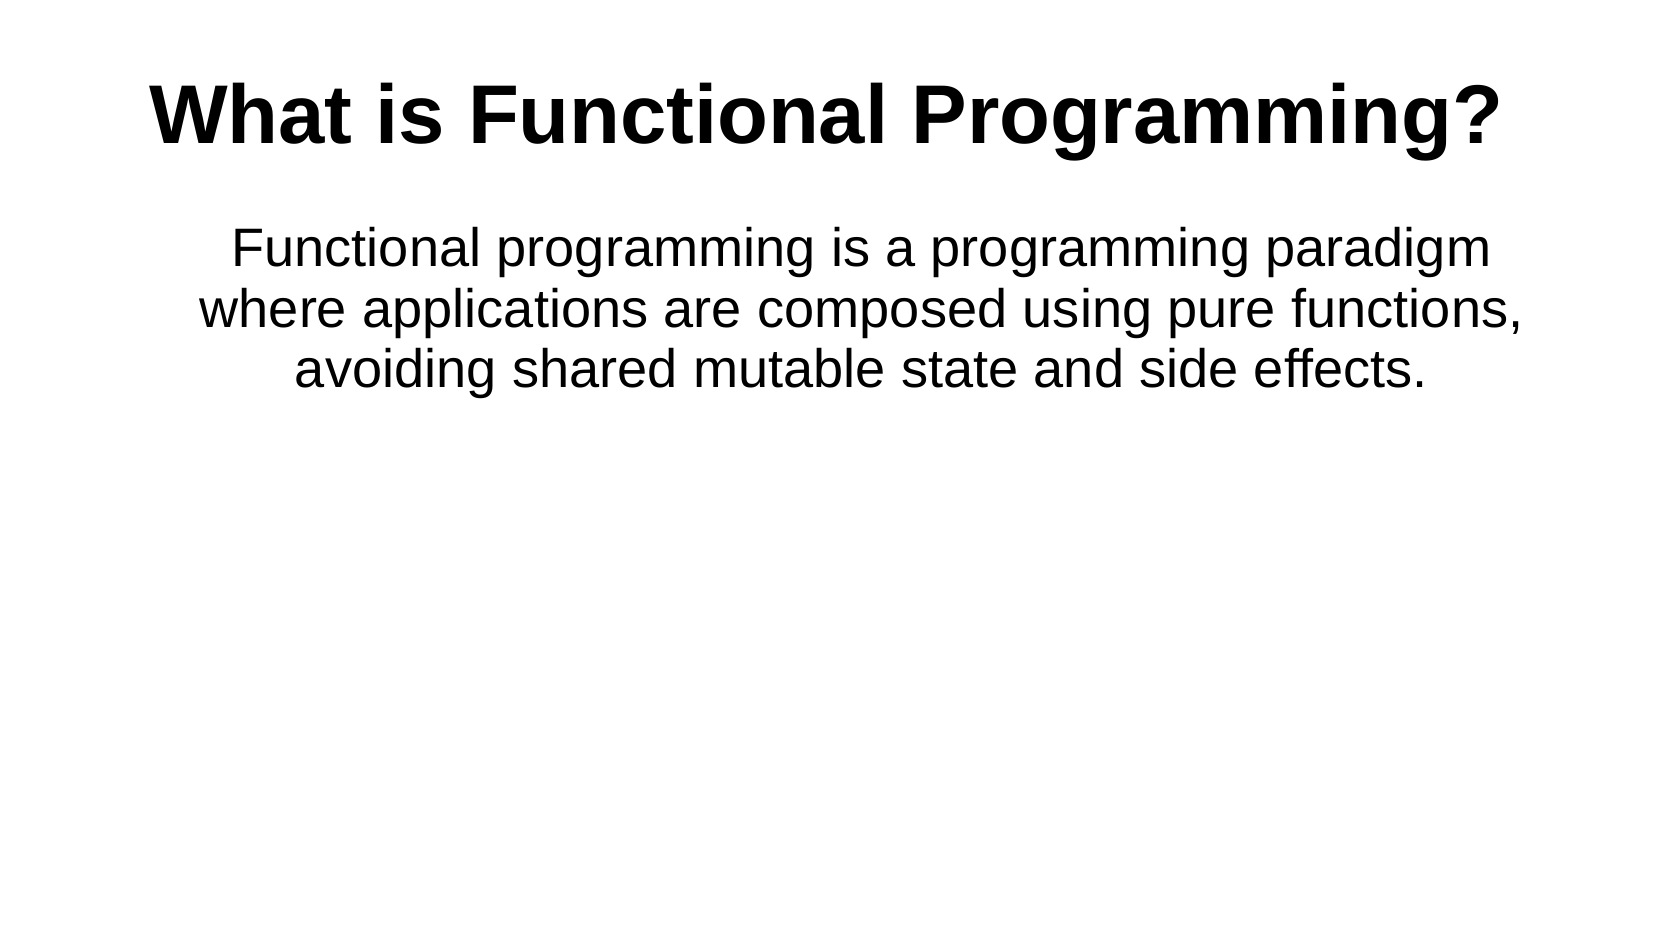

# What is Functional Programming?
Functional programming is a programming paradigm where applications are composed using pure functions, avoiding shared mutable state and side effects.